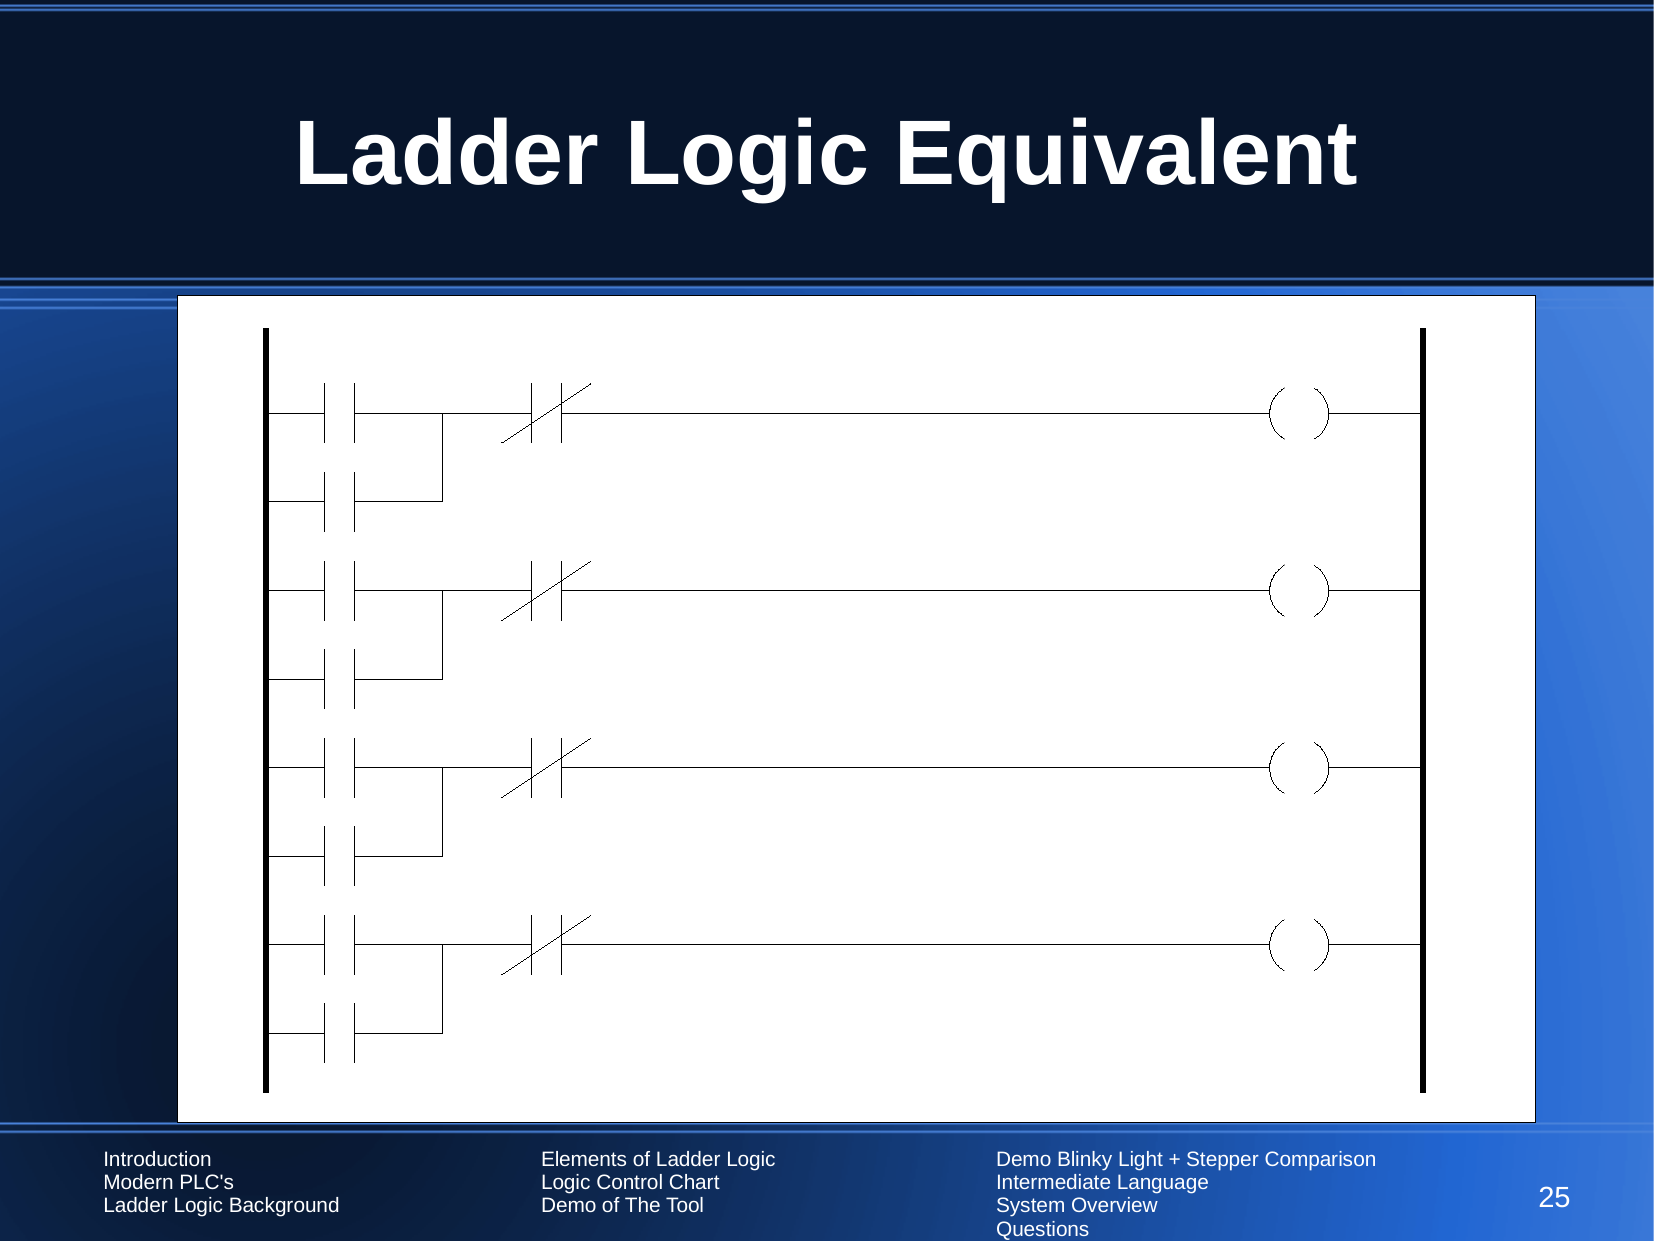

# Ladder Logic Equivalent
Prepares the next state.
SLatch1
BreakS2
NextS2
NextS2
SLatch2
BreakS3
NextS3
NextS3
SLatch3
BreakS4
NextS4
NextS4
SLatch4
BreakS1
NextS1
NextS1
25